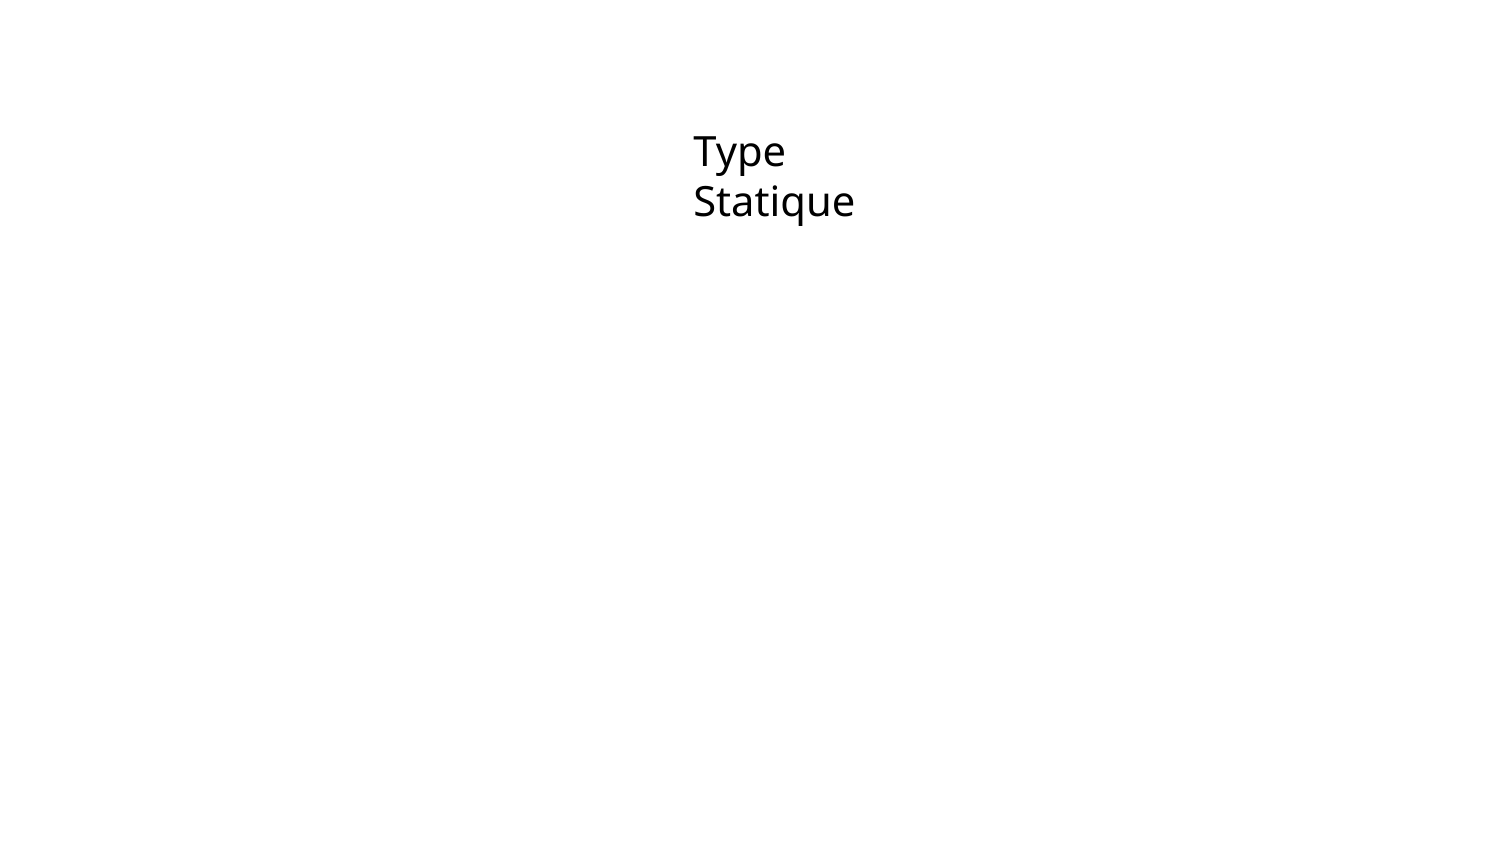

III. Les 3 types de ScreenSaver demandés
Type Statique